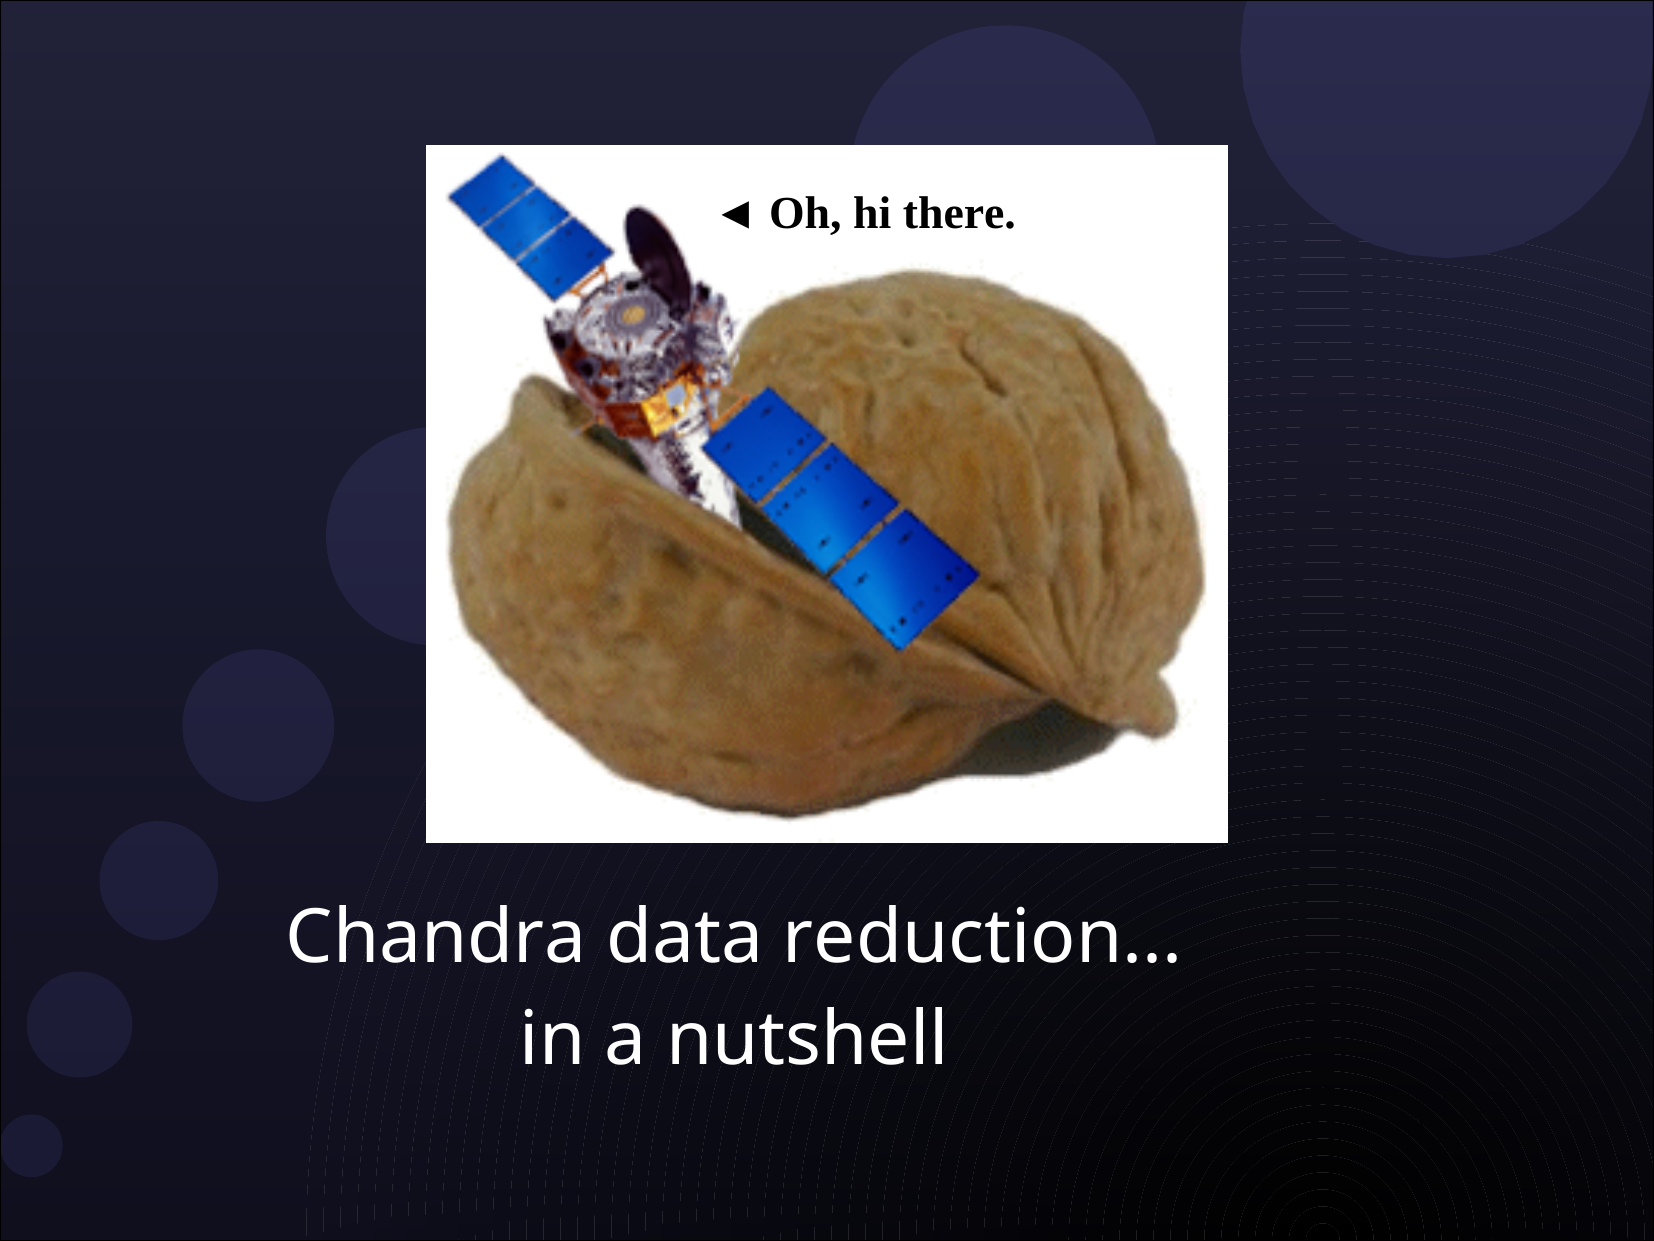

◄ Oh, hi there.
Chandra data reduction...
in a nutshell